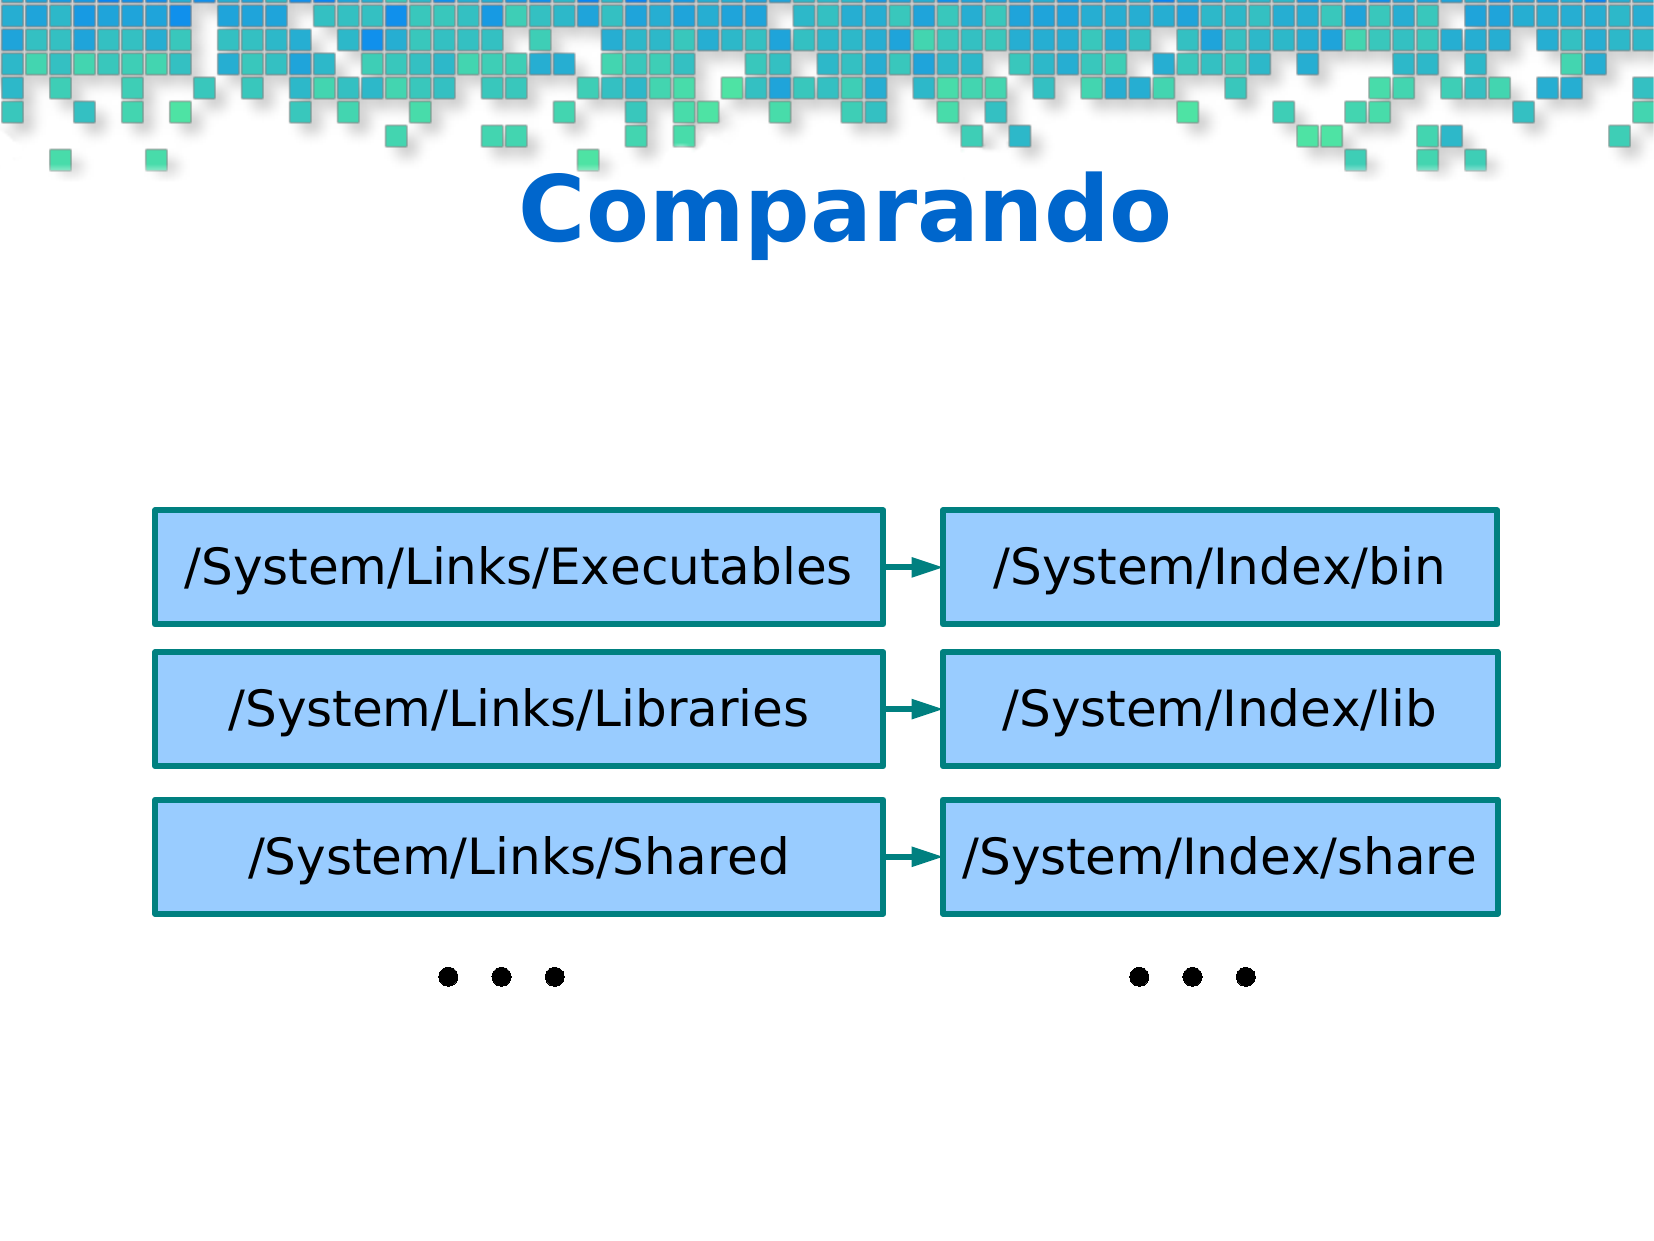

# Comparando
/System/Links/Executables
/System/Index/bin
/System/Links/Libraries
/System/Index/lib
/System/Links/Shared
/System/Index/share